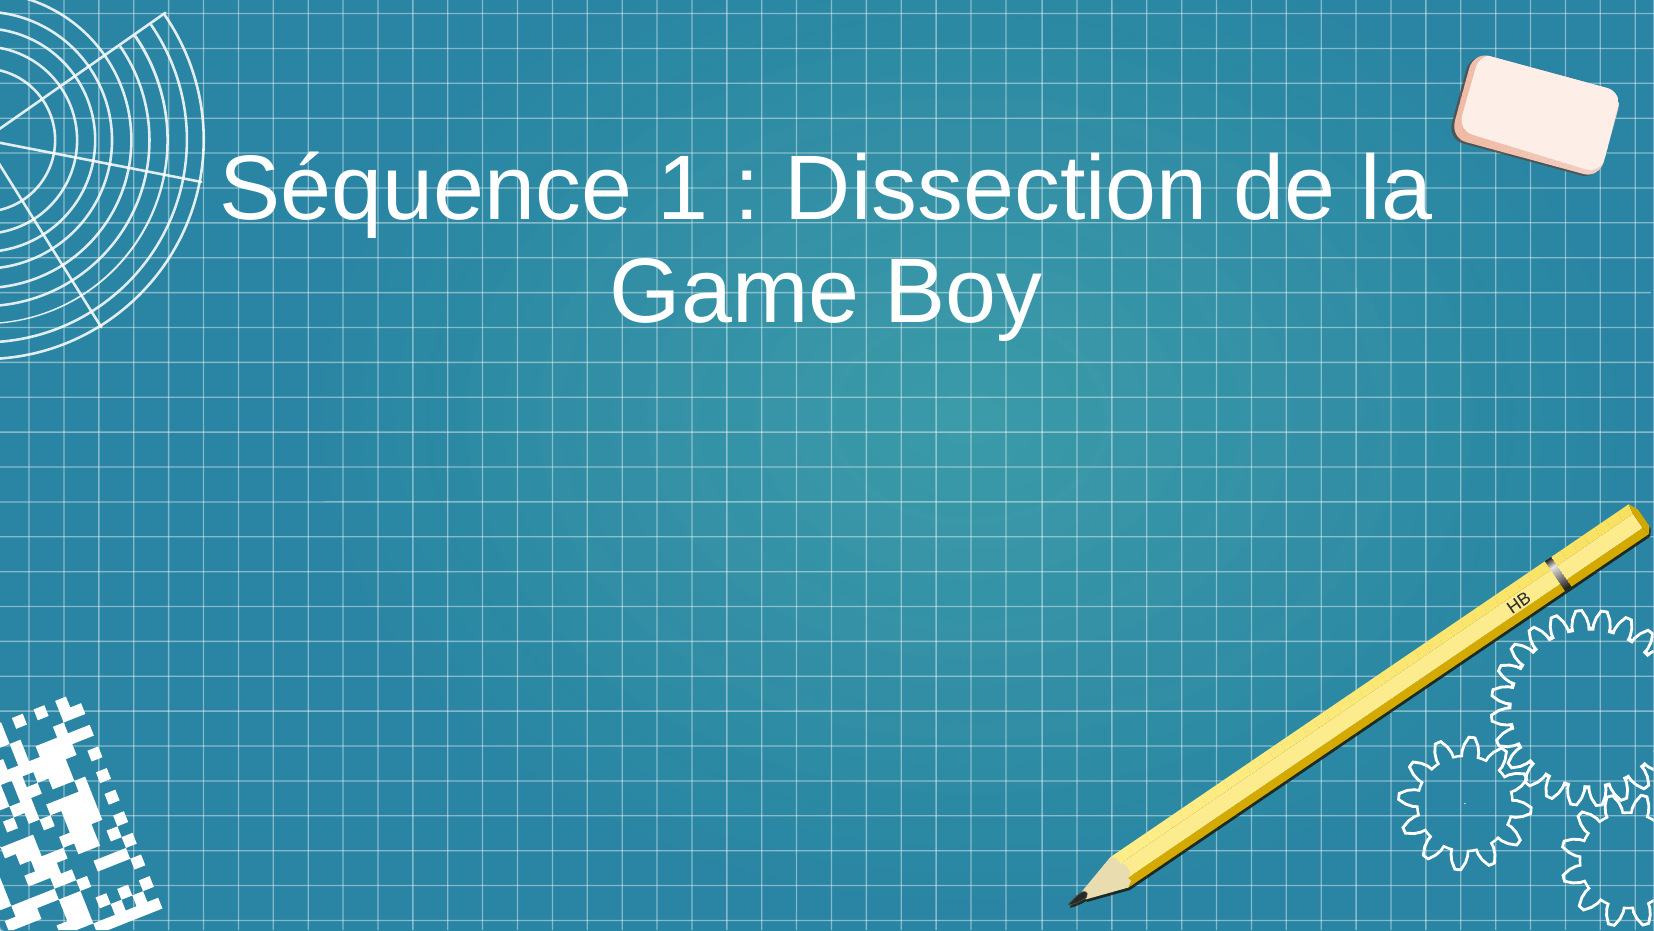

# Séquence 1 : Dissection de la Game Boy